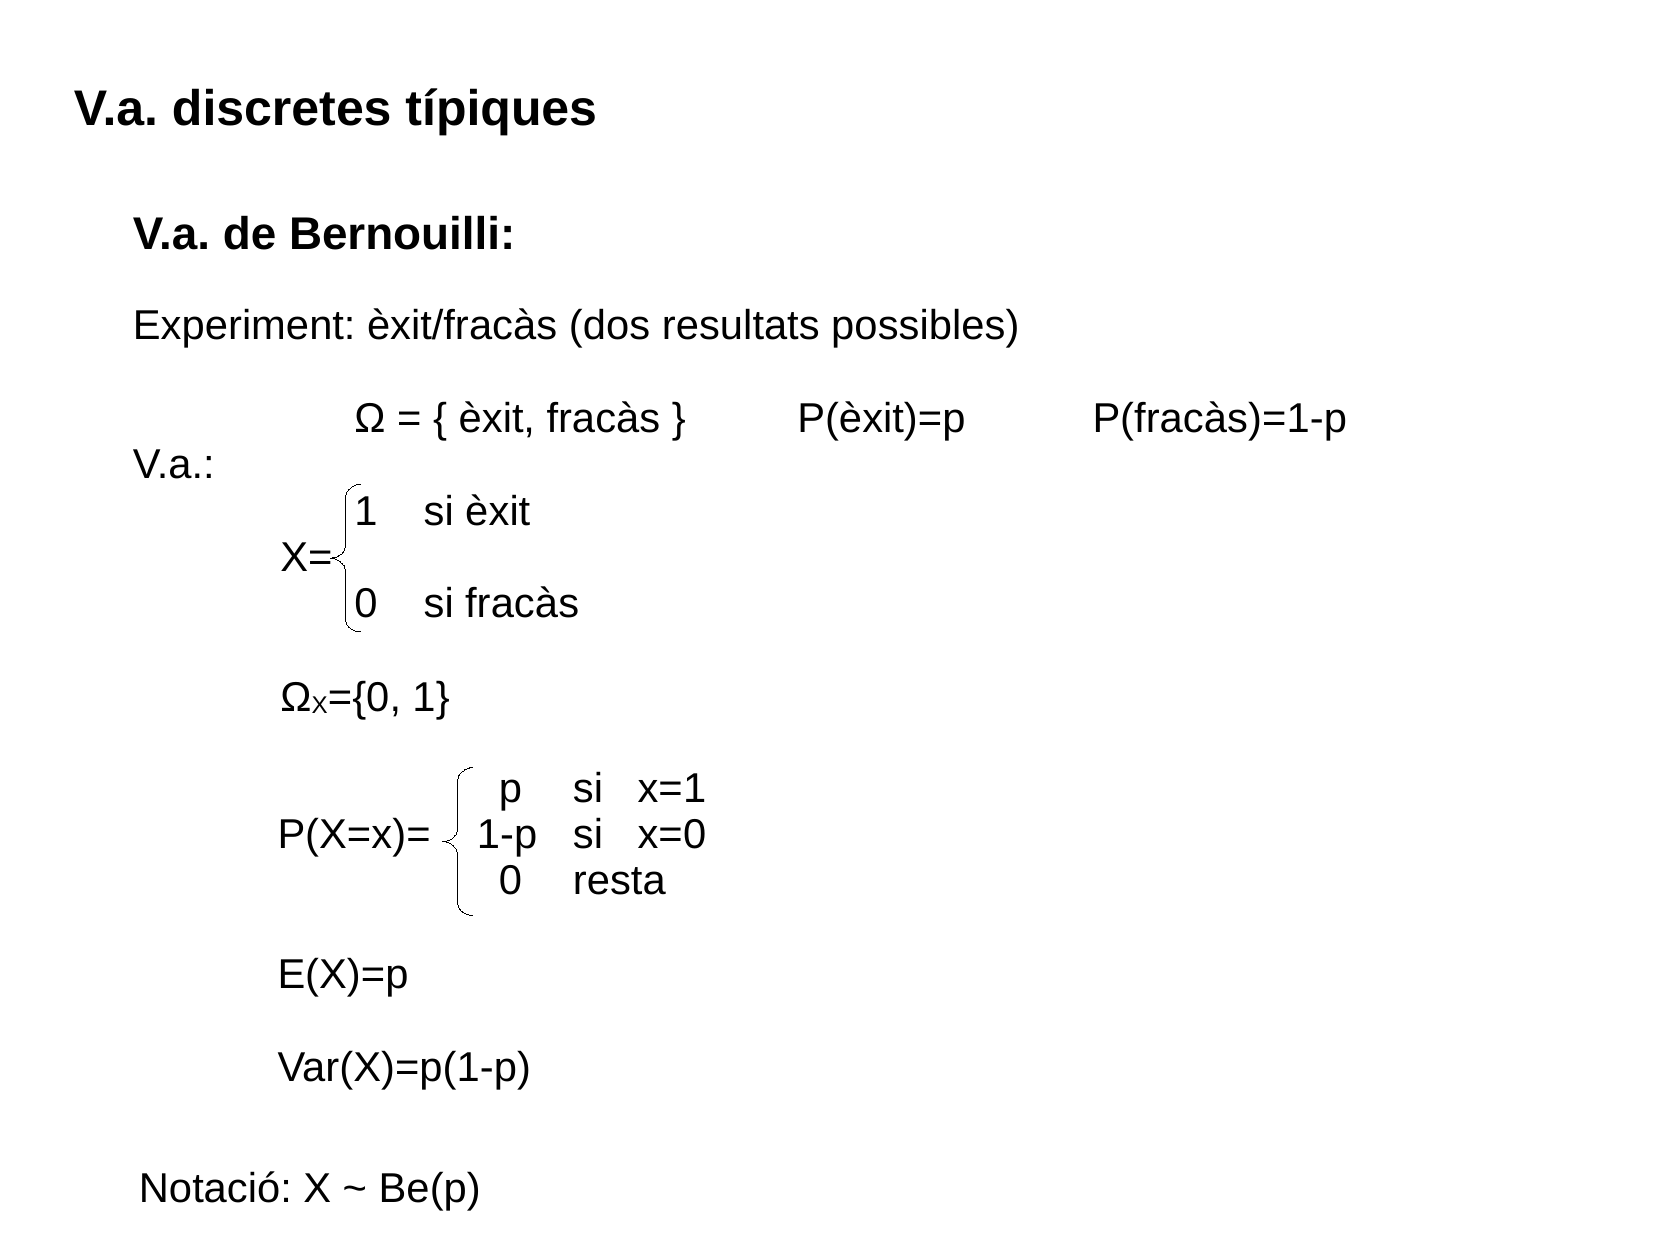

V.a. discretes típiques
V.a. de Bernouilli:
Experiment: èxit/fracàs (dos resultats possibles)
			Ω = { èxit, fracàs }		P(èxit)=p 		P(fracàs)=1-p
V.a.:
			1 si èxit
		X=
			0 si fracàs
		ΩX={0, 1}
		 		p	si x=1
	P(X=x)= 1-p	si x=0
				0	resta
	E(X)=p
	Var(X)=p(1-p)
Notació: X ~ Be(p)